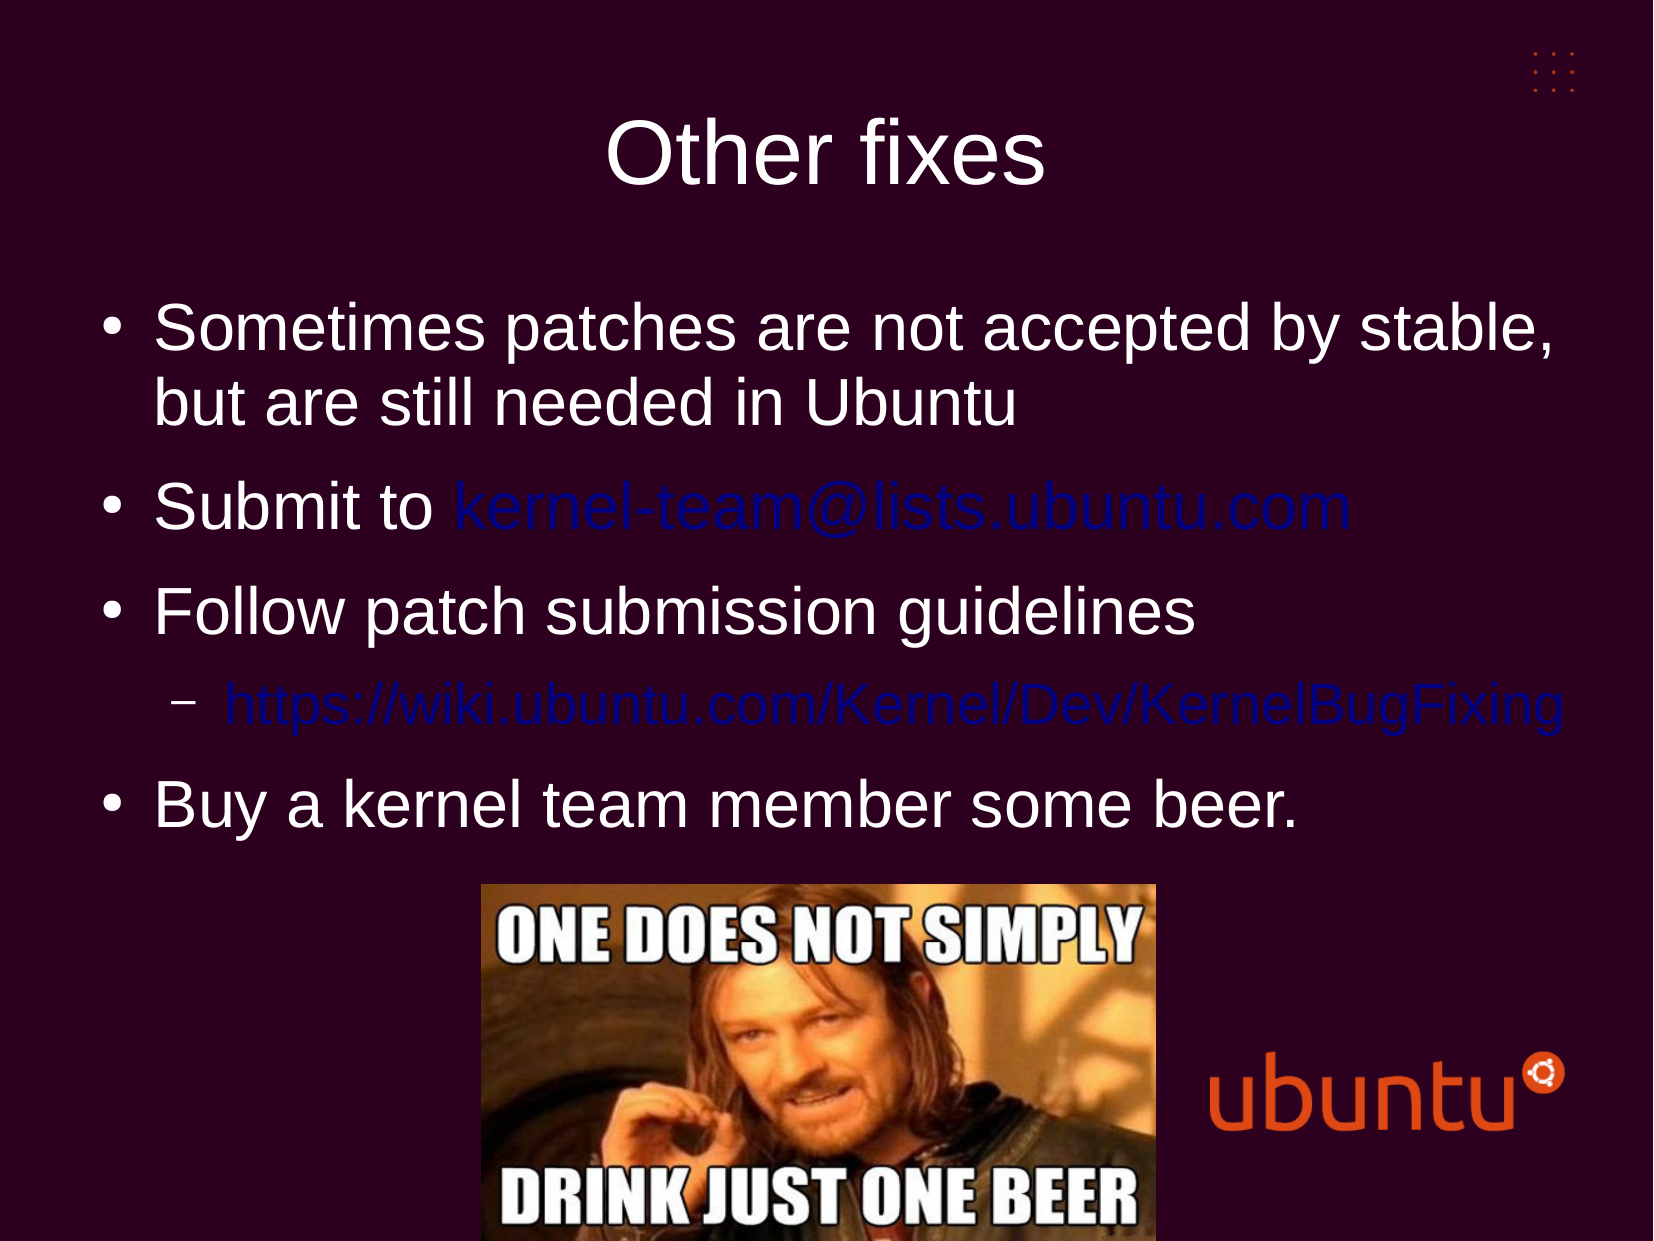

# Other fixes
Sometimes patches are not accepted by stable, but are still needed in Ubuntu
Submit to kernel-team@lists.ubuntu.com
Follow patch submission guidelines
https://wiki.ubuntu.com/Kernel/Dev/KernelBugFixing
Buy a kernel team member some beer.